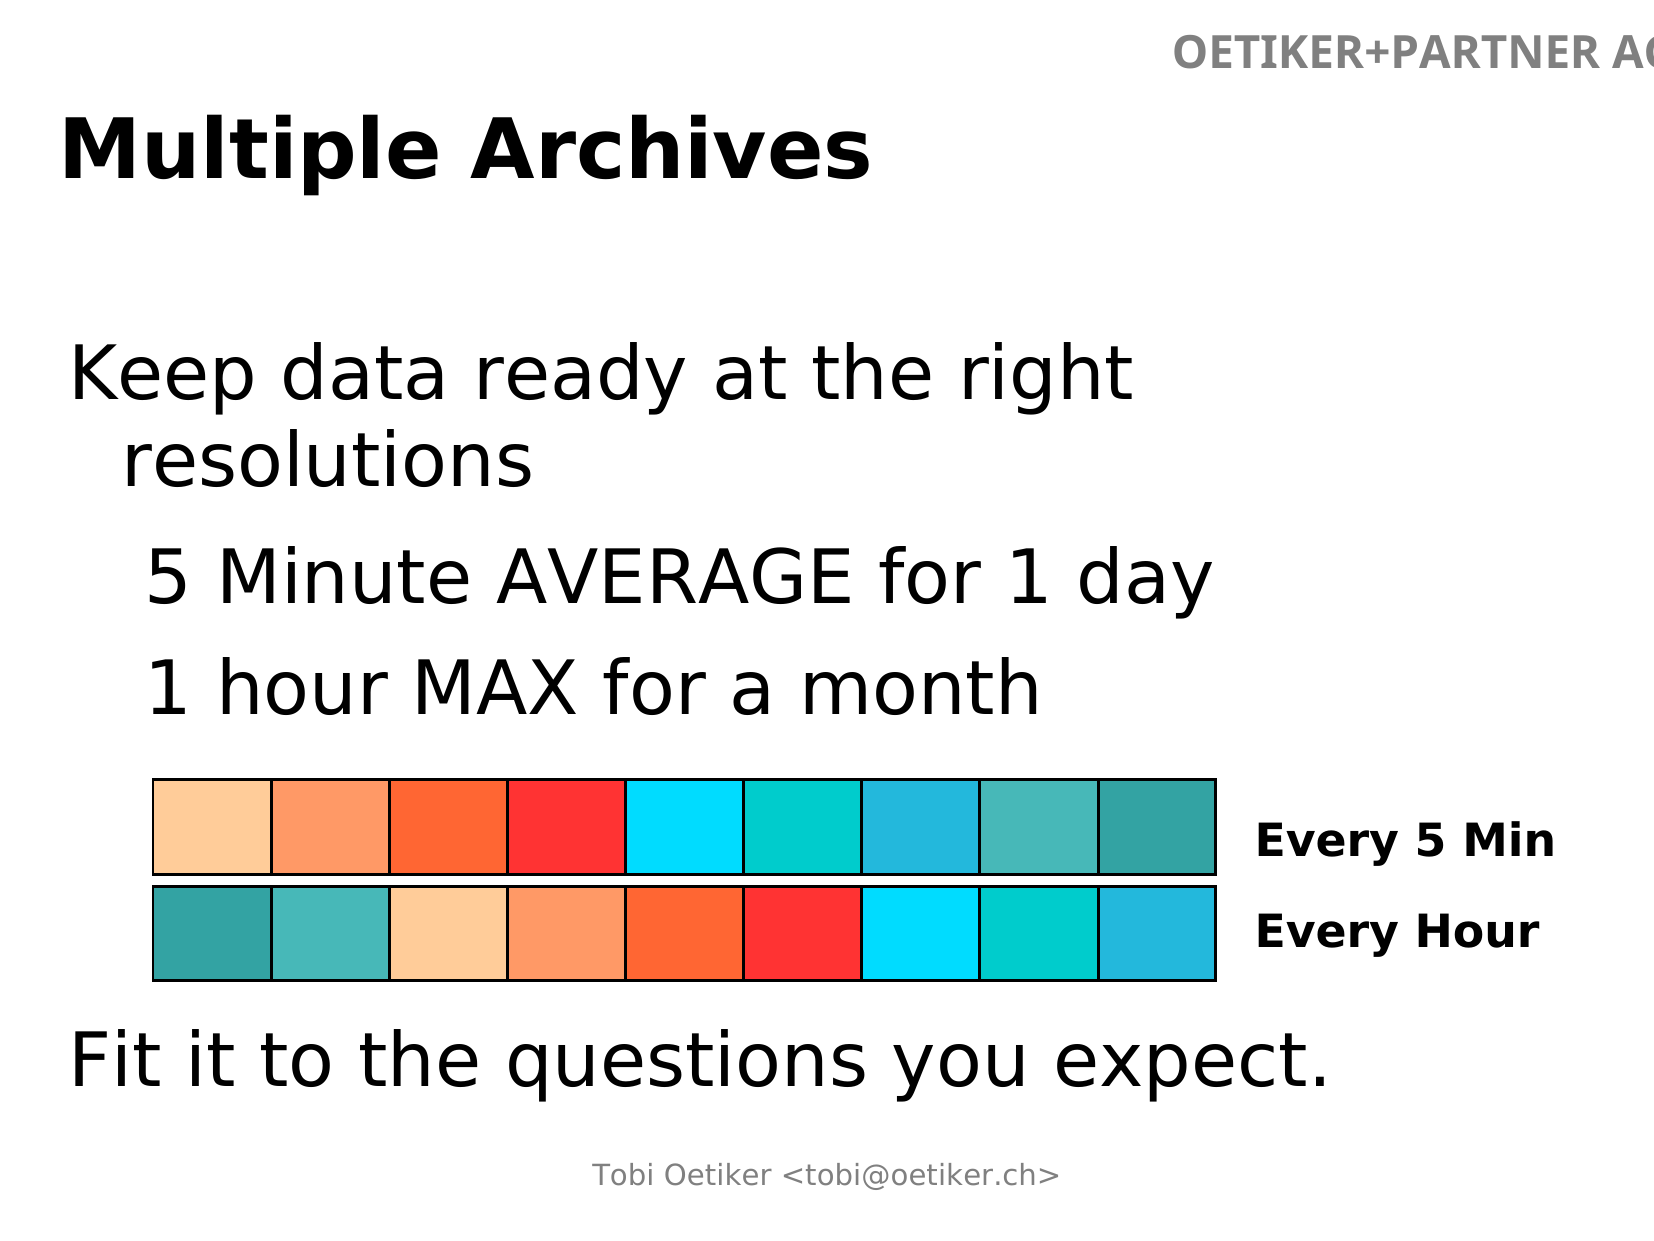

# Multiple Archives
Keep data ready at the right resolutions
5 Minute AVERAGE for 1 day
1 hour MAX for a month
Fit it to the questions you expect.
Every 5 Min
Every Hour